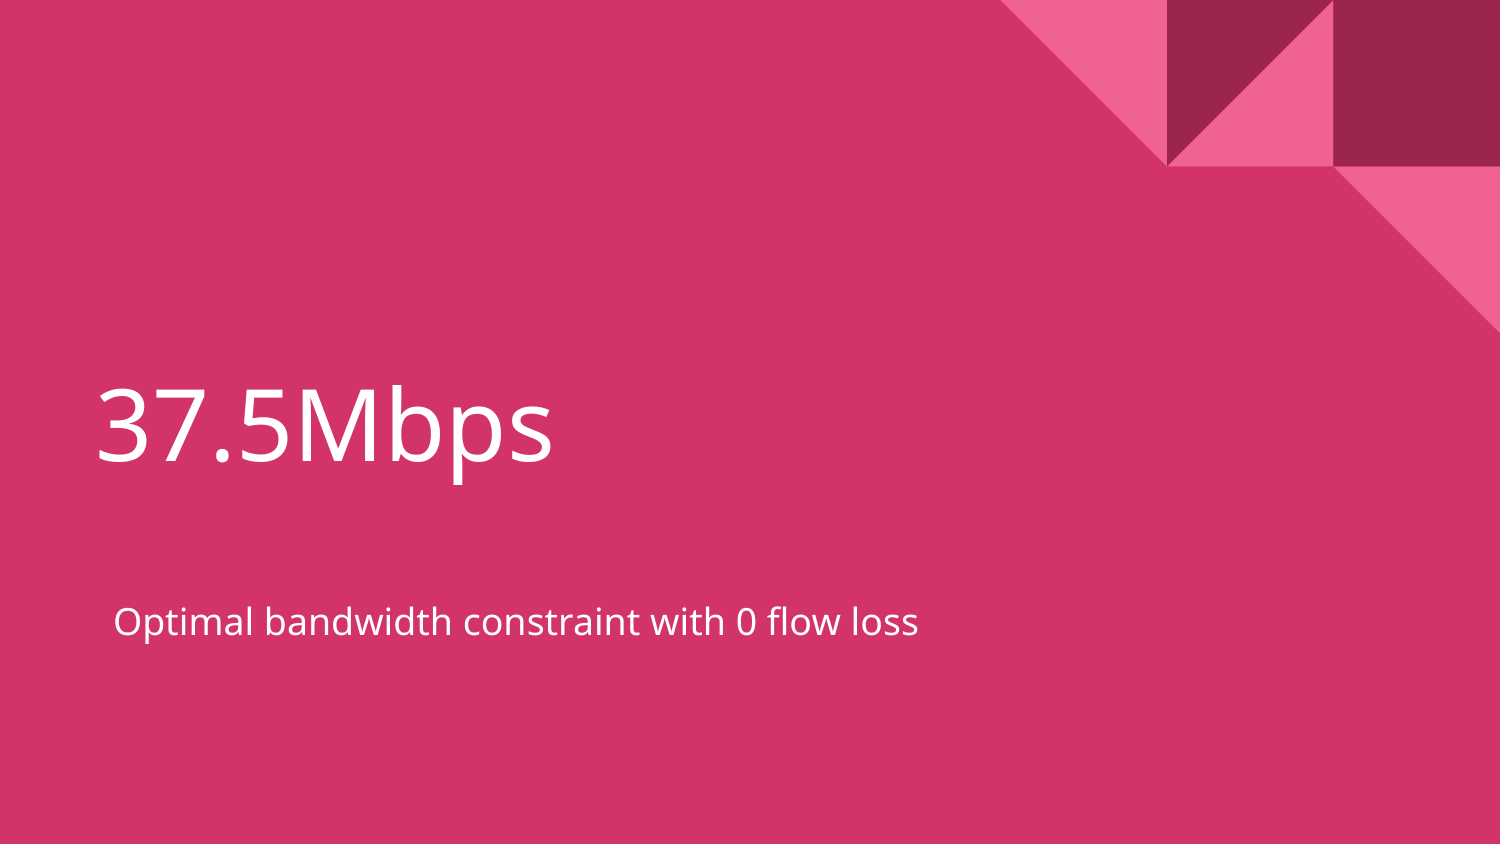

# 37.5Mbps
Optimal bandwidth constraint with 0 flow loss